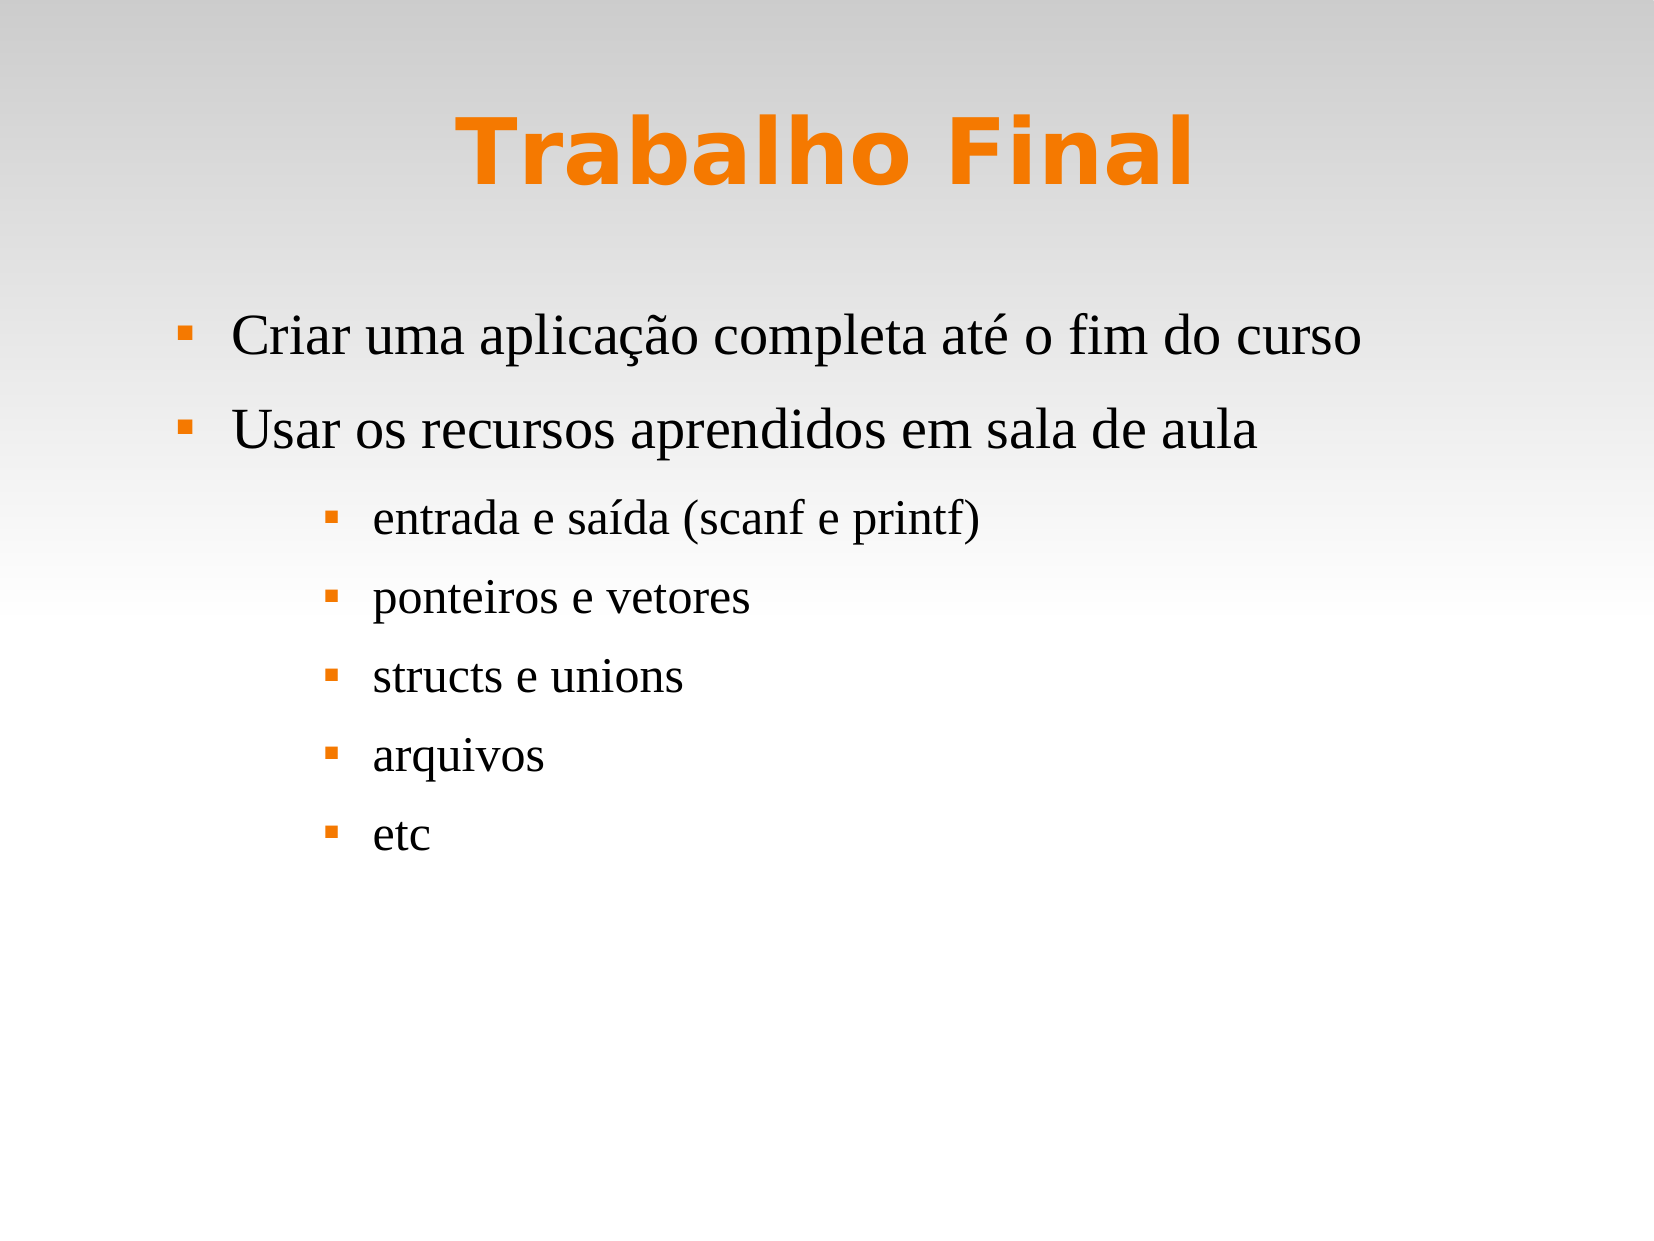

# Trabalho Final
Criar uma aplicação completa até o fim do curso
Usar os recursos aprendidos em sala de aula
entrada e saída (scanf e printf)
ponteiros e vetores
structs e unions
arquivos
etc